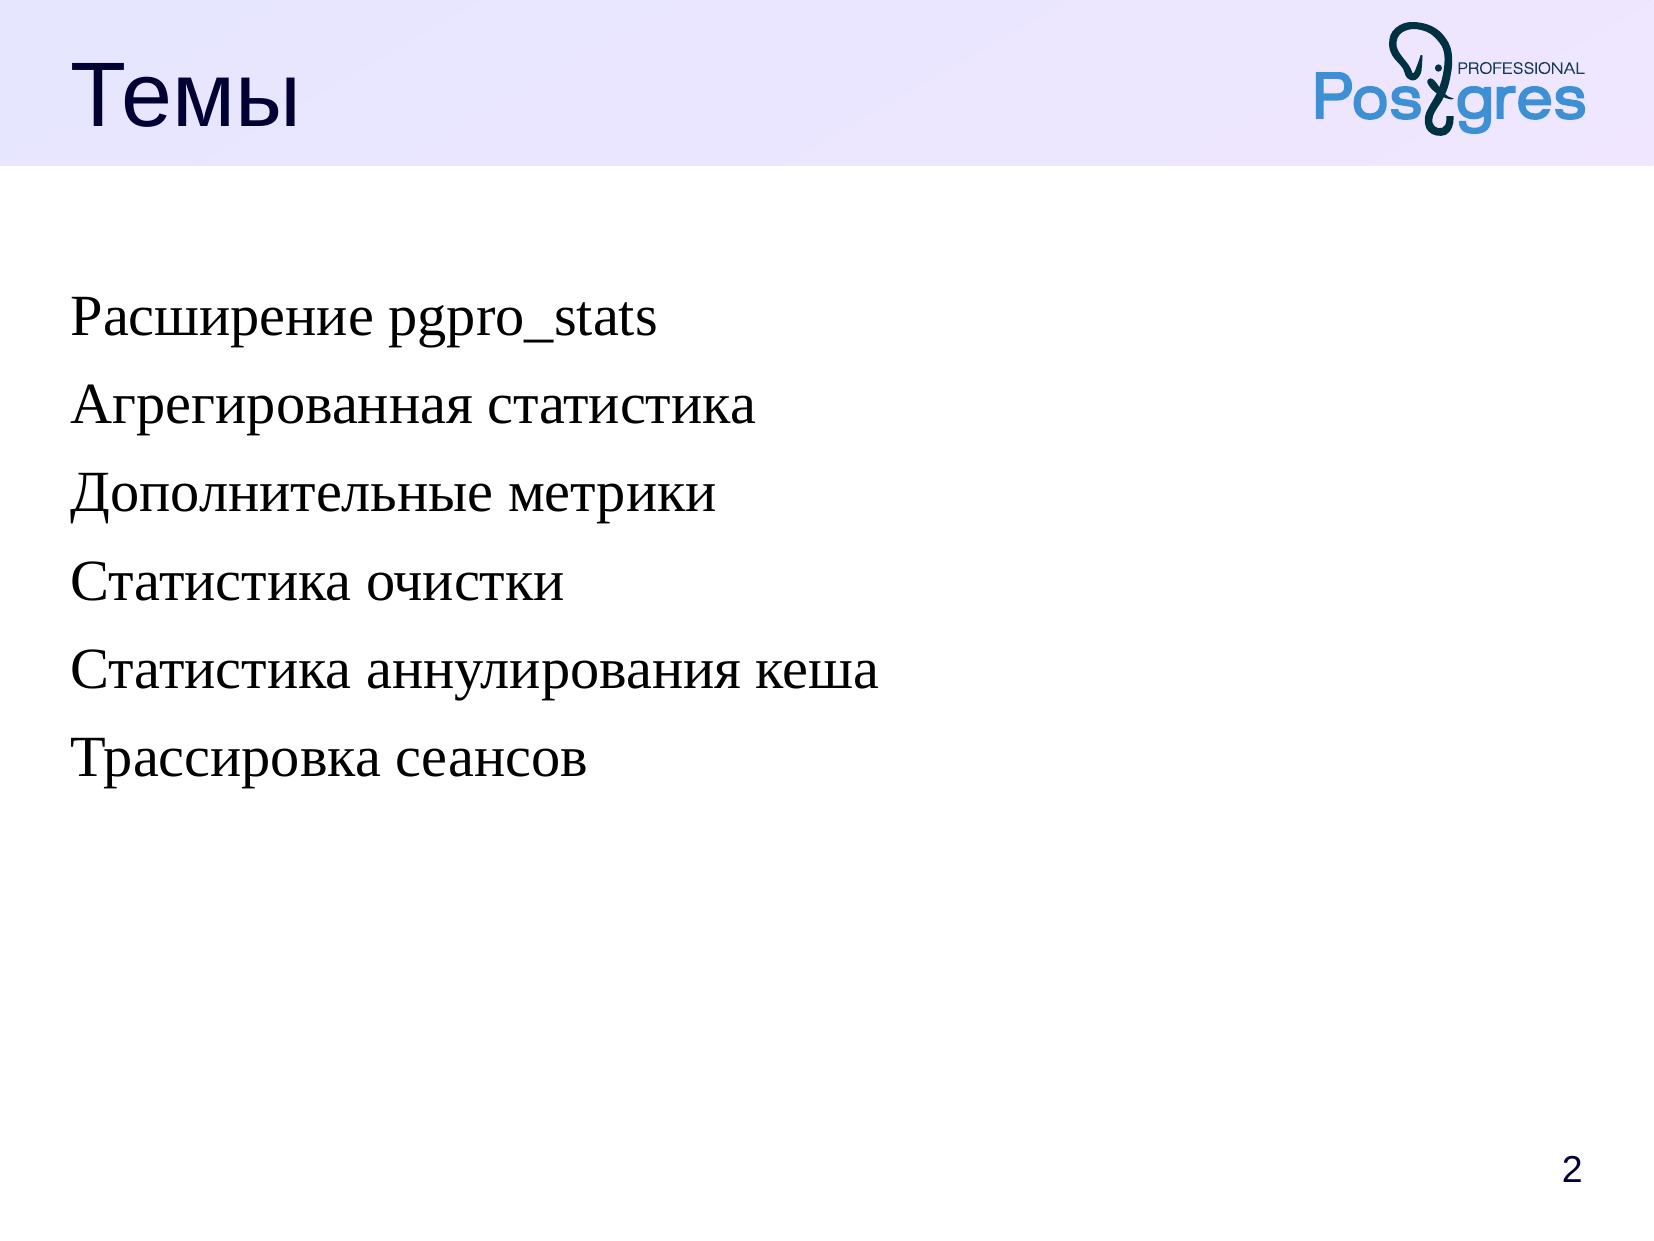

# Темы
Расширение pgpro_stats
Агрегированная статистика
Дополнительные метрики
Статистика очистки
Статистика аннулирования кеша
Трассировка сеансов